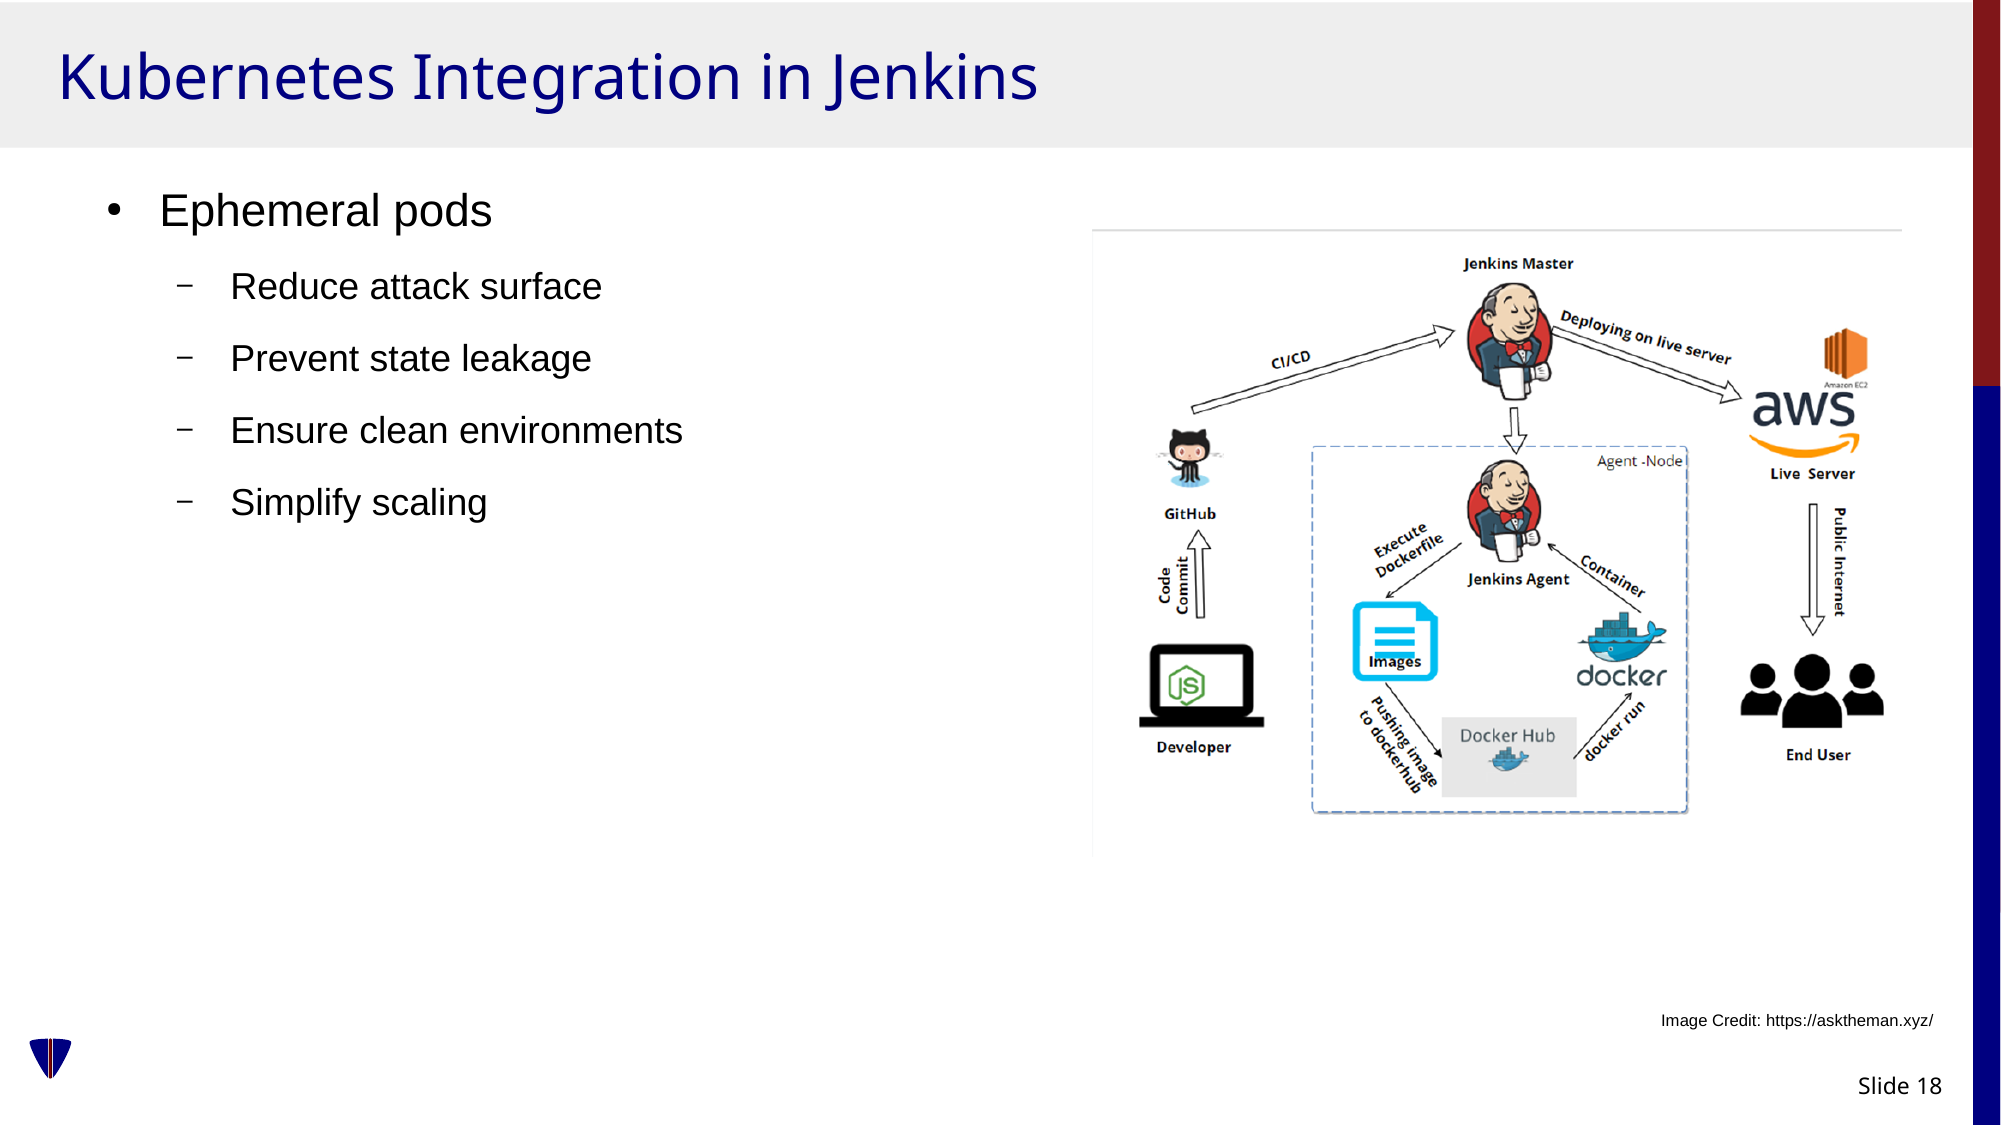

# Kubernetes Integration in Jenkins
Ephemeral pods
Reduce attack surface
Prevent state leakage
Ensure clean environments
Simplify scaling
Image Credit: https://asktheman.xyz/